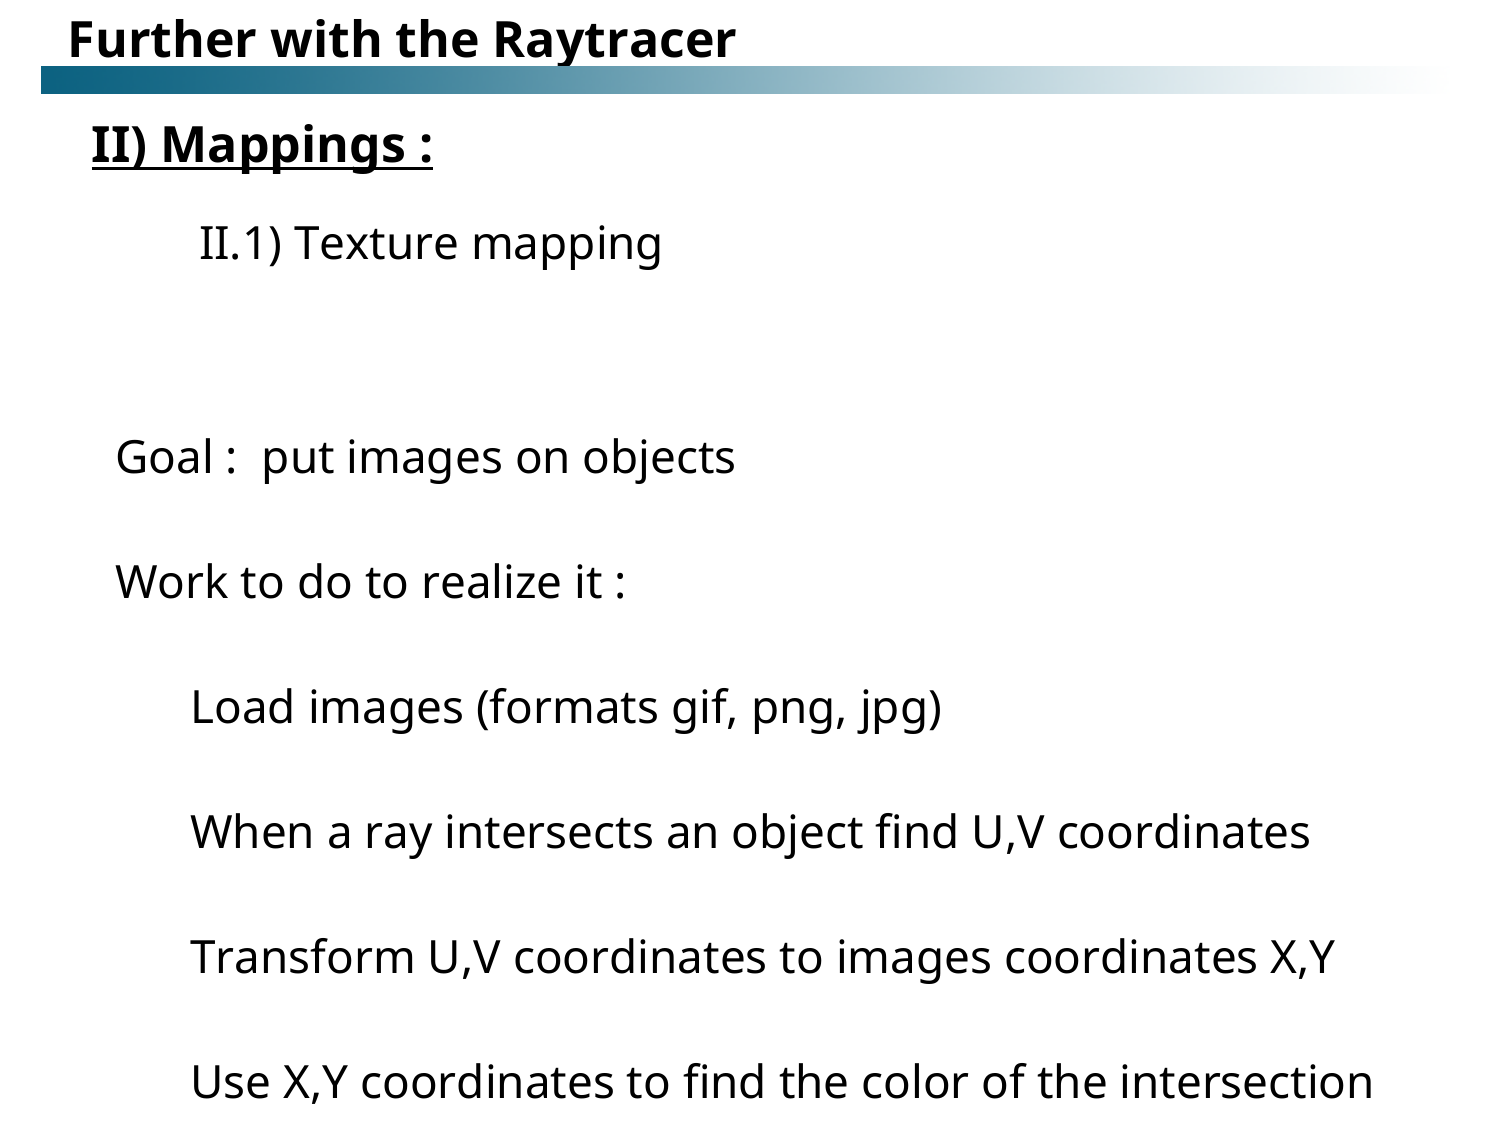

# Further with the Raytracer
II) Mappings :
II.1) Texture mapping
 Goal : put images on objects
 Work to do to realize it :
 Load images (formats gif, png, jpg)
 When a ray intersects an object find U,V coordinates
 Transform U,V coordinates to images coordinates X,Y
 Use X,Y coordinates to find the color of the intersection point
 Modify the material of the object according to the color found